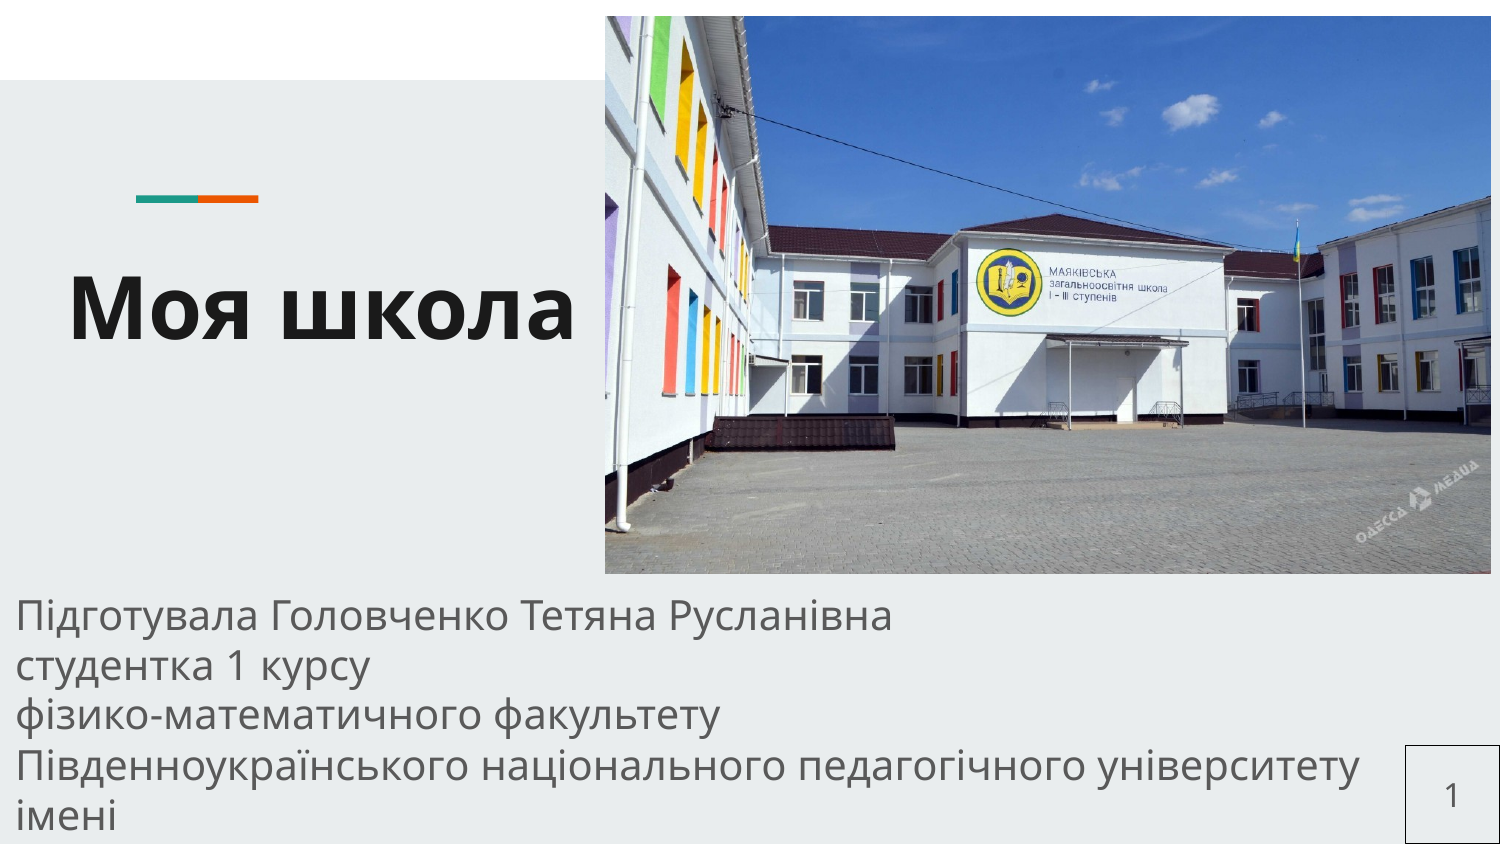

# Моя школа
Підготувала Головченко Тетяна Русланівна
студентка 1 курсу
фізико-математичного факультету
Південноукраїнського національного педагогічного університету імені
К.Д. Ушинського
1